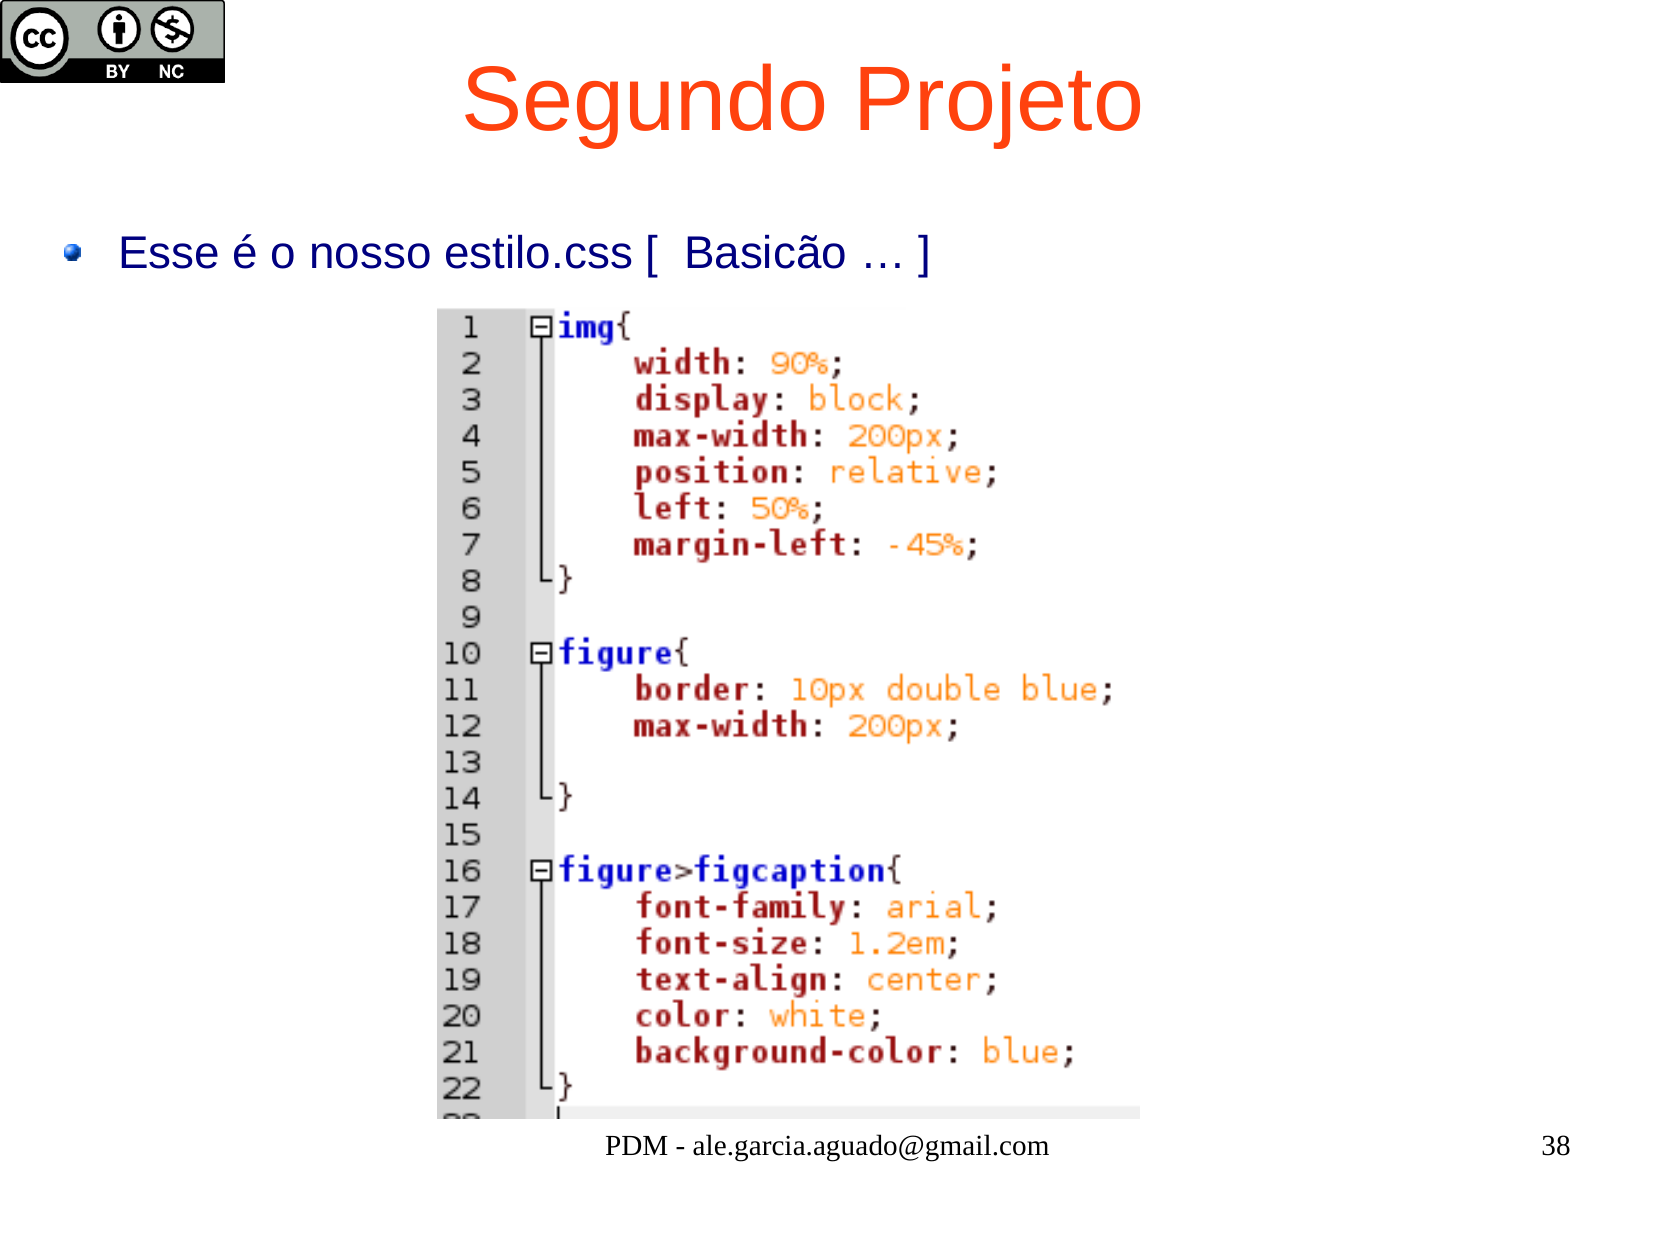

# Segundo Projeto
Esse é o nosso estilo.css [ Basicão … ]
PDM - ale.garcia.aguado@gmail.com
38